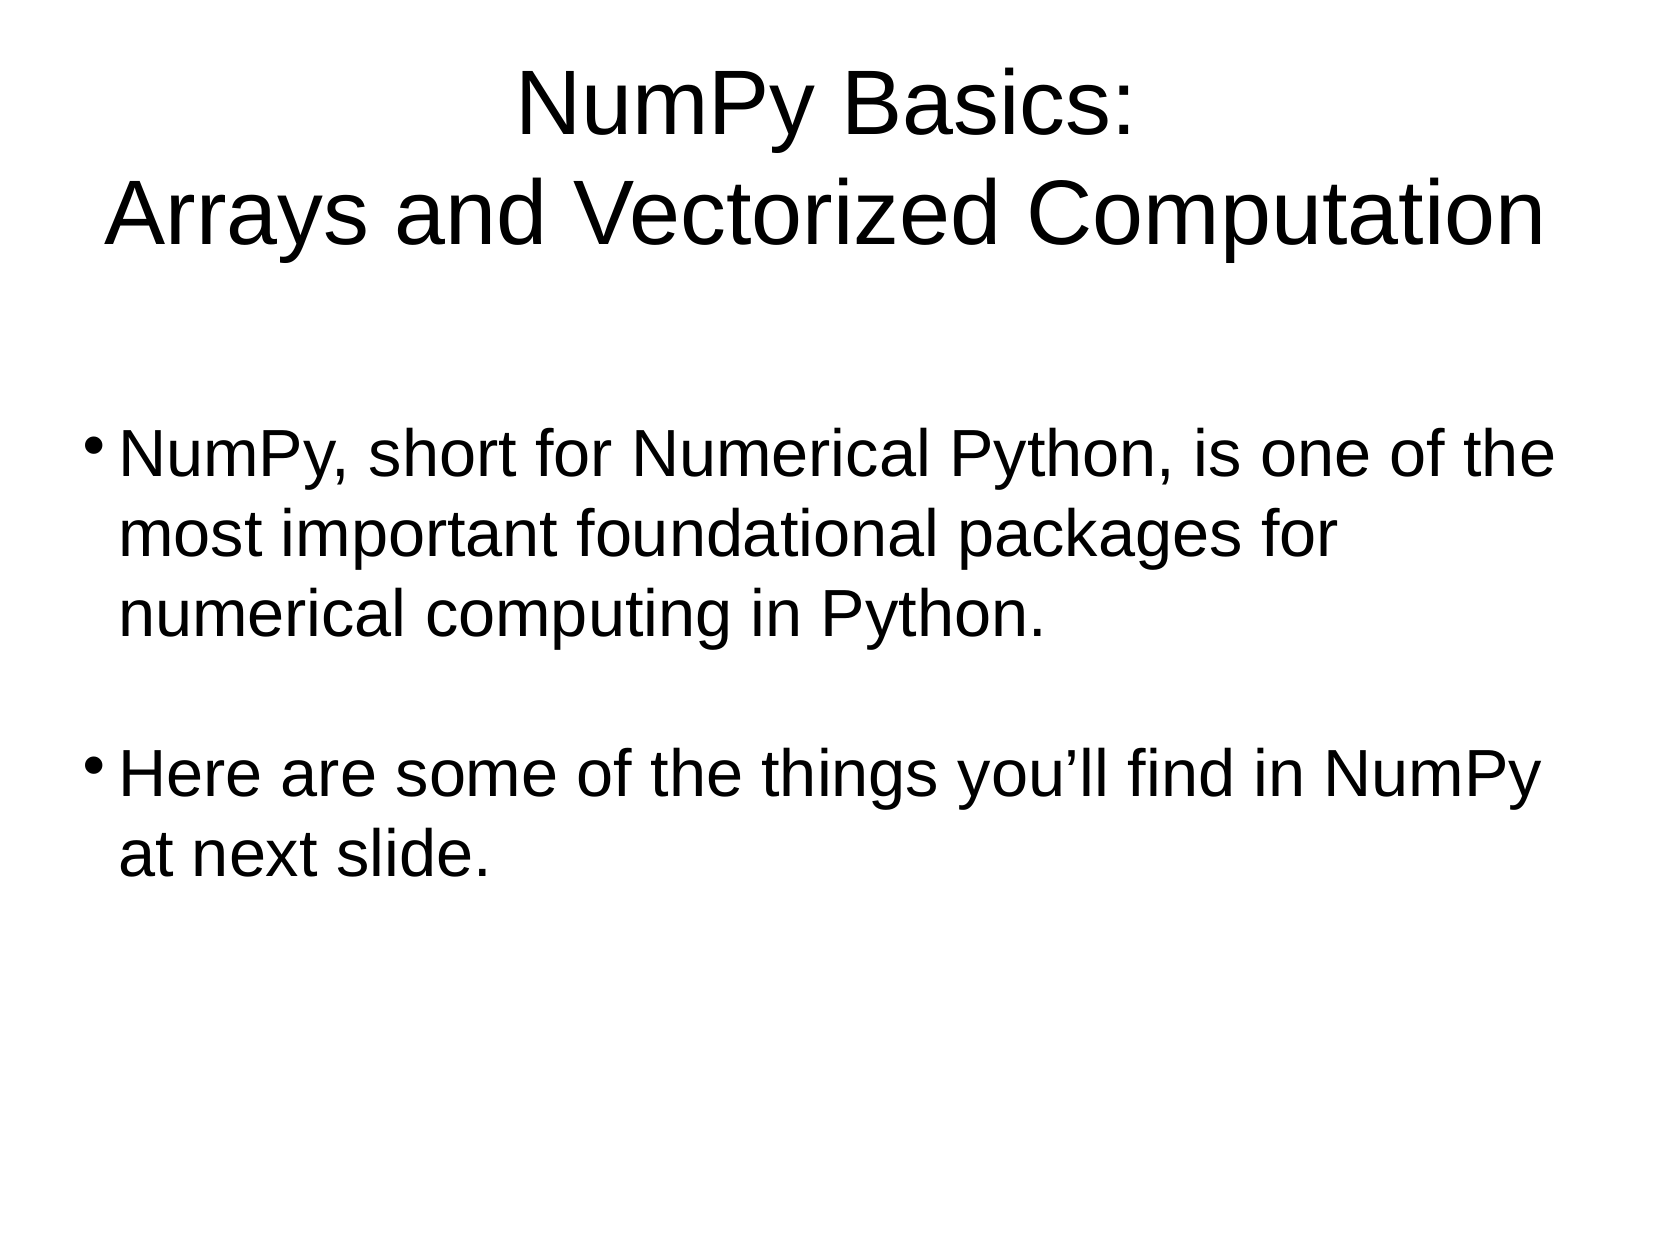

NumPy Basics:
Arrays and Vectorized Computation
NumPy, short for Numerical Python, is one of the most important foundational packages for numerical computing in Python.
Here are some of the things you’ll find in NumPy at next slide.